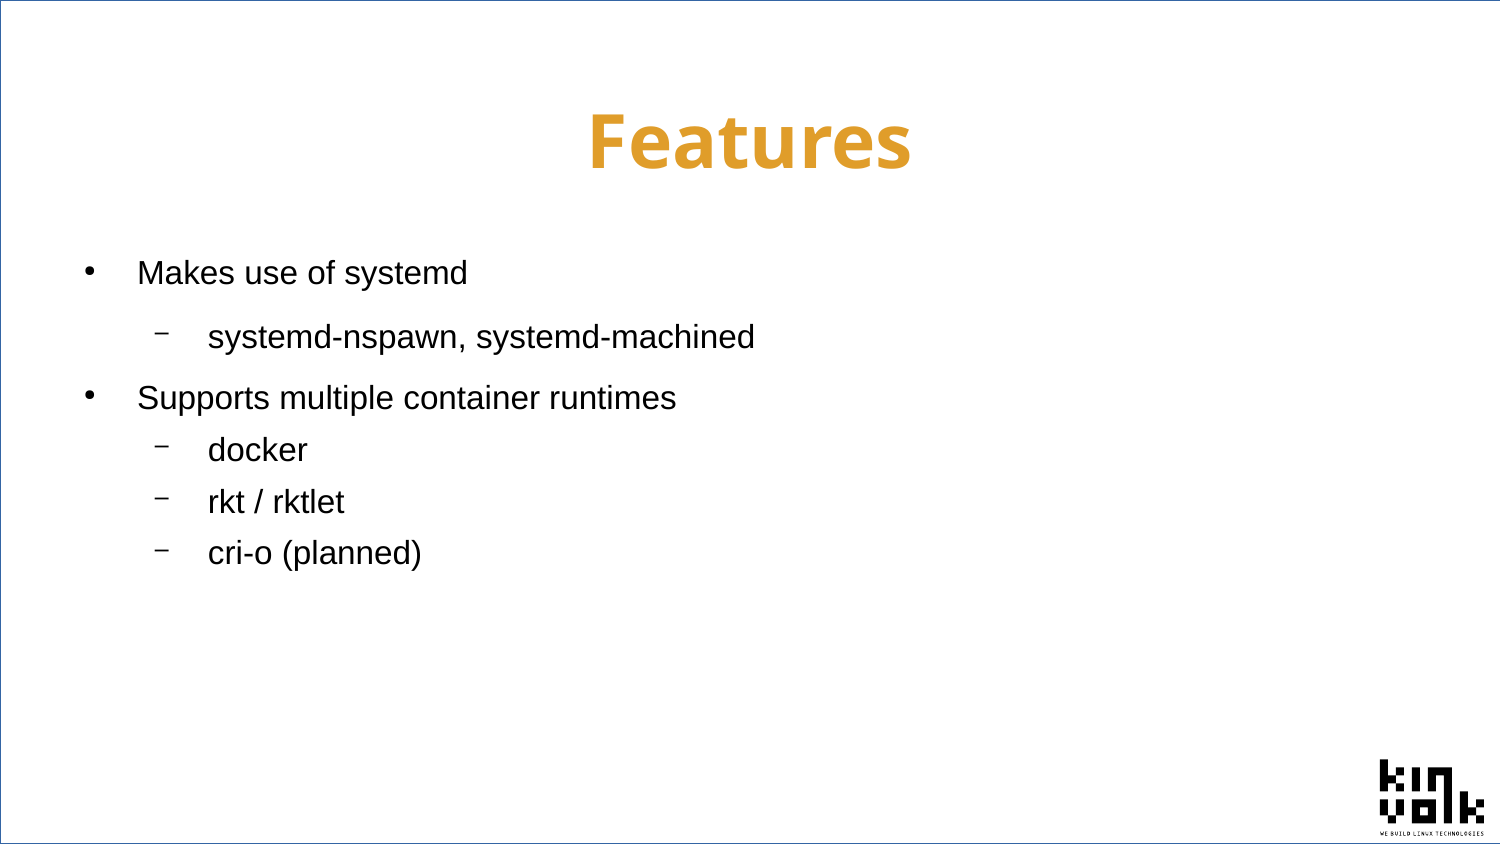

# Features
Makes use of systemd
systemd-nspawn, systemd-machined
Supports multiple container runtimes
docker
rkt / rktlet
cri-o (planned)